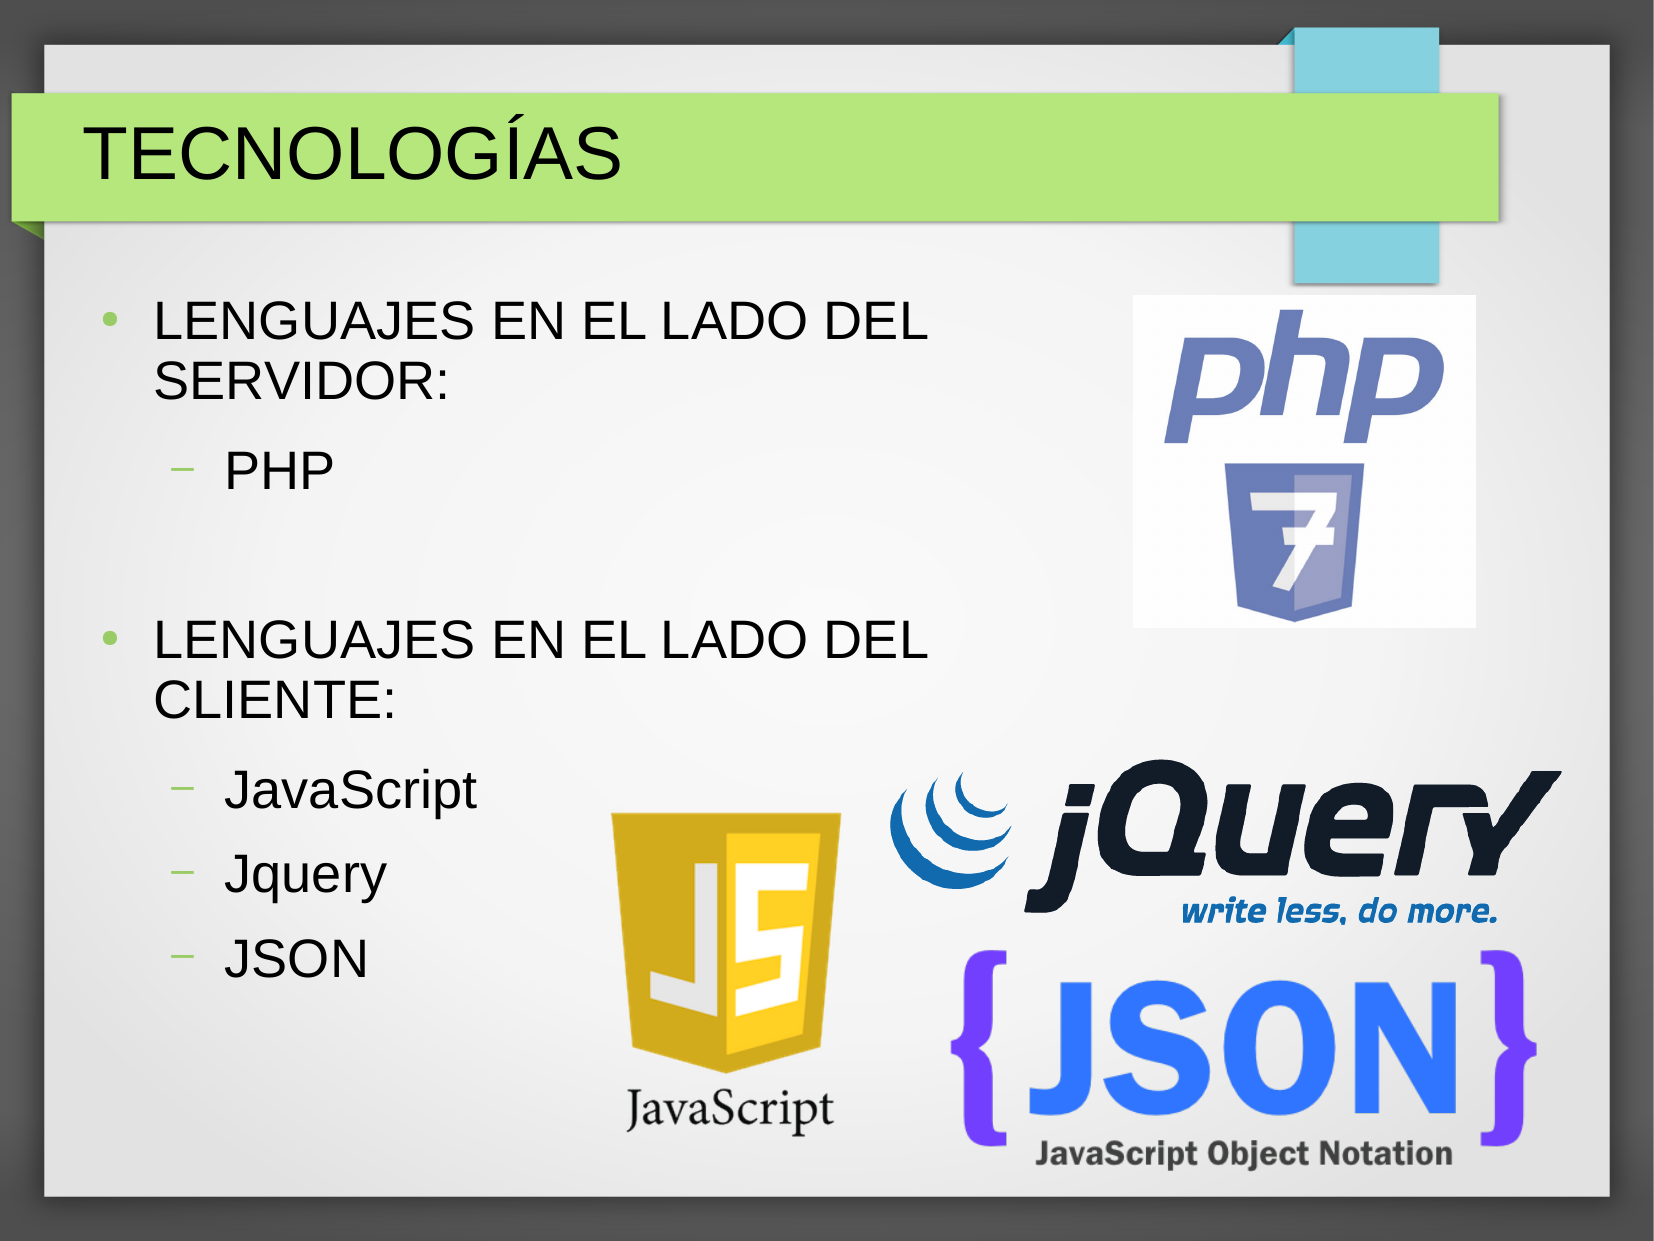

# TECNOLOGÍAS
LENGUAJES EN EL LADO DEL SERVIDOR:
PHP
LENGUAJES EN EL LADO DEL CLIENTE:
JavaScript
Jquery
JSON